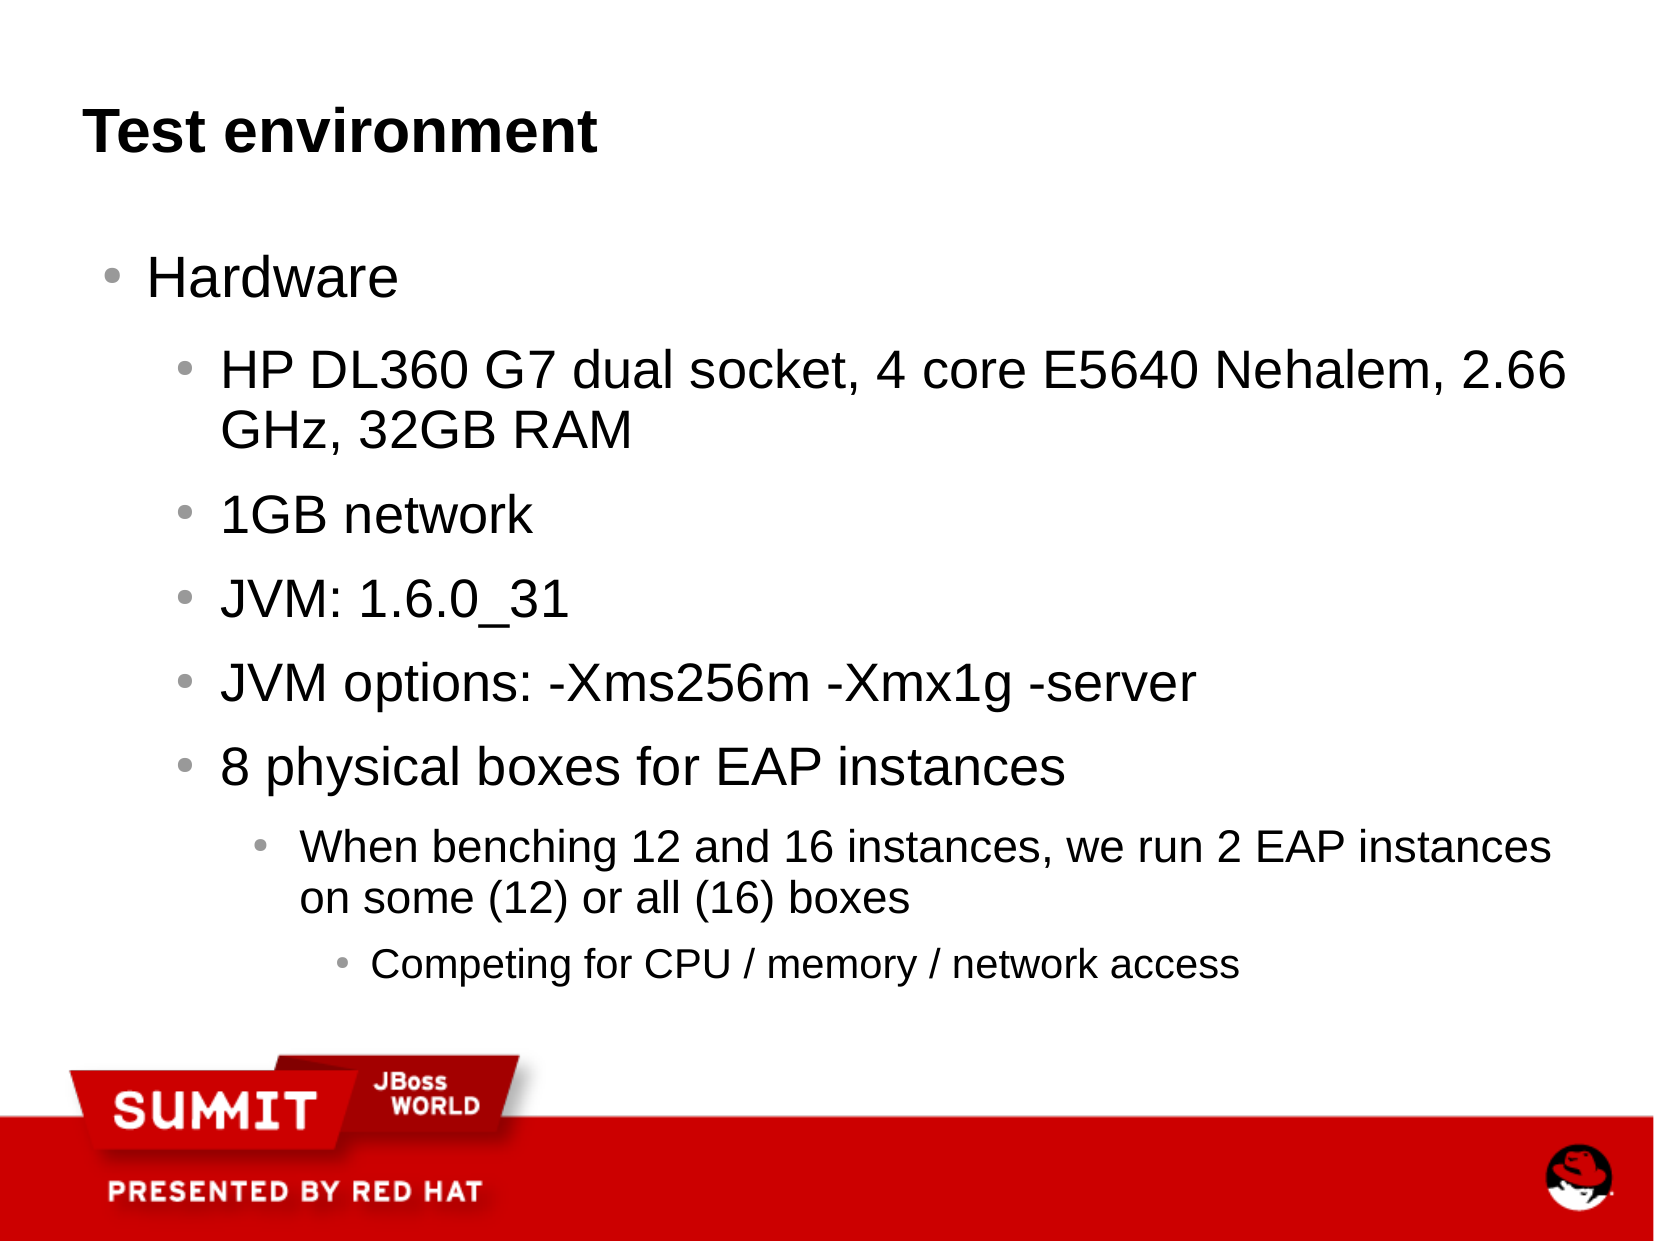

# Test environment
Hardware
HP DL360 G7 dual socket, 4 core E5640 Nehalem, 2.66 GHz, 32GB RAM
1GB network
JVM: 1.6.0_31
JVM options: -Xms256m -Xmx1g -server
8 physical boxes for EAP instances
When benching 12 and 16 instances, we run 2 EAP instances on some (12) or all (16) boxes
Competing for CPU / memory / network access